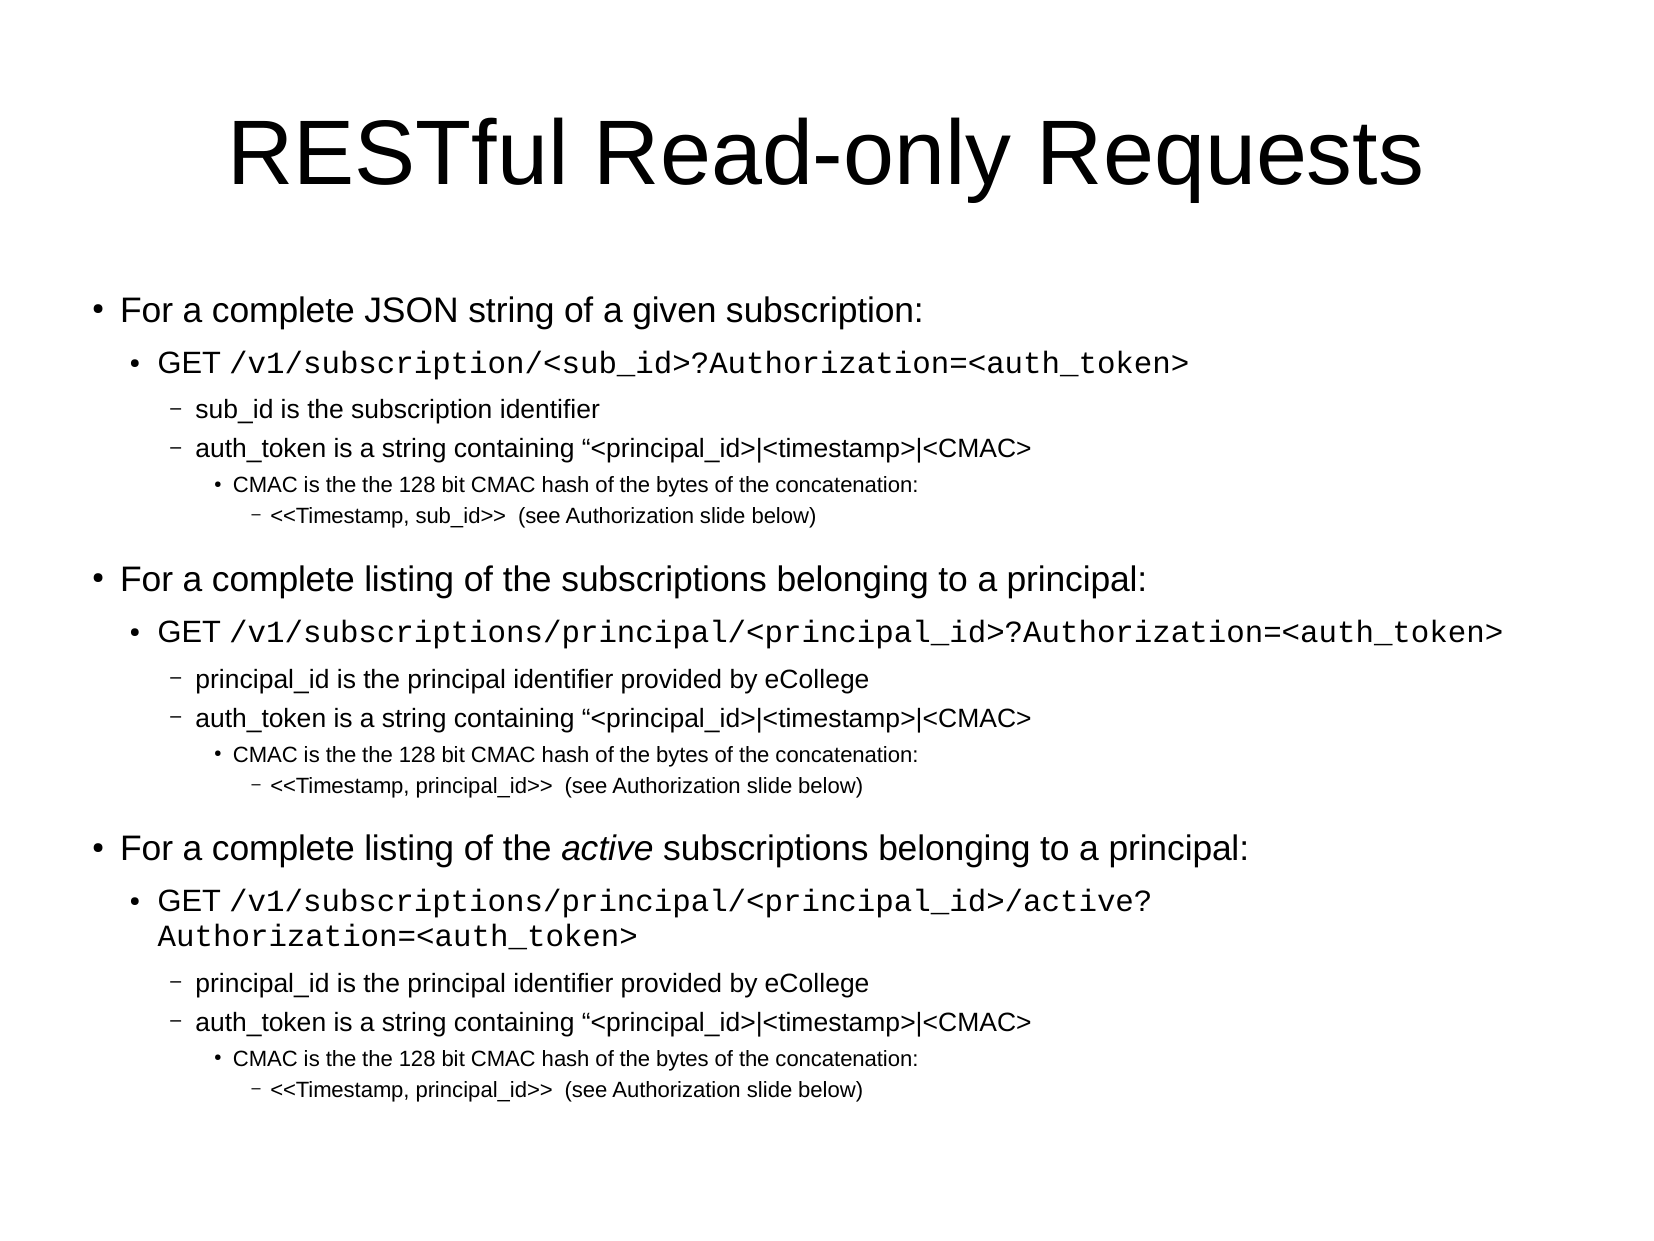

# RESTful Read-only Requests
For a complete JSON string of a given subscription:
GET /v1/subscription/<sub_id>?Authorization=<auth_token>
sub_id is the subscription identifier
auth_token is a string containing “<principal_id>|<timestamp>|<CMAC>
CMAC is the the 128 bit CMAC hash of the bytes of the concatenation:
<<Timestamp, sub_id>> (see Authorization slide below)
For a complete listing of the subscriptions belonging to a principal:
GET /v1/subscriptions/principal/<principal_id>?Authorization=<auth_token>
principal_id is the principal identifier provided by eCollege
auth_token is a string containing “<principal_id>|<timestamp>|<CMAC>
CMAC is the the 128 bit CMAC hash of the bytes of the concatenation:
<<Timestamp, principal_id>> (see Authorization slide below)
For a complete listing of the active subscriptions belonging to a principal:
GET /v1/subscriptions/principal/<principal_id>/active?Authorization=<auth_token>
principal_id is the principal identifier provided by eCollege
auth_token is a string containing “<principal_id>|<timestamp>|<CMAC>
CMAC is the the 128 bit CMAC hash of the bytes of the concatenation:
<<Timestamp, principal_id>> (see Authorization slide below)